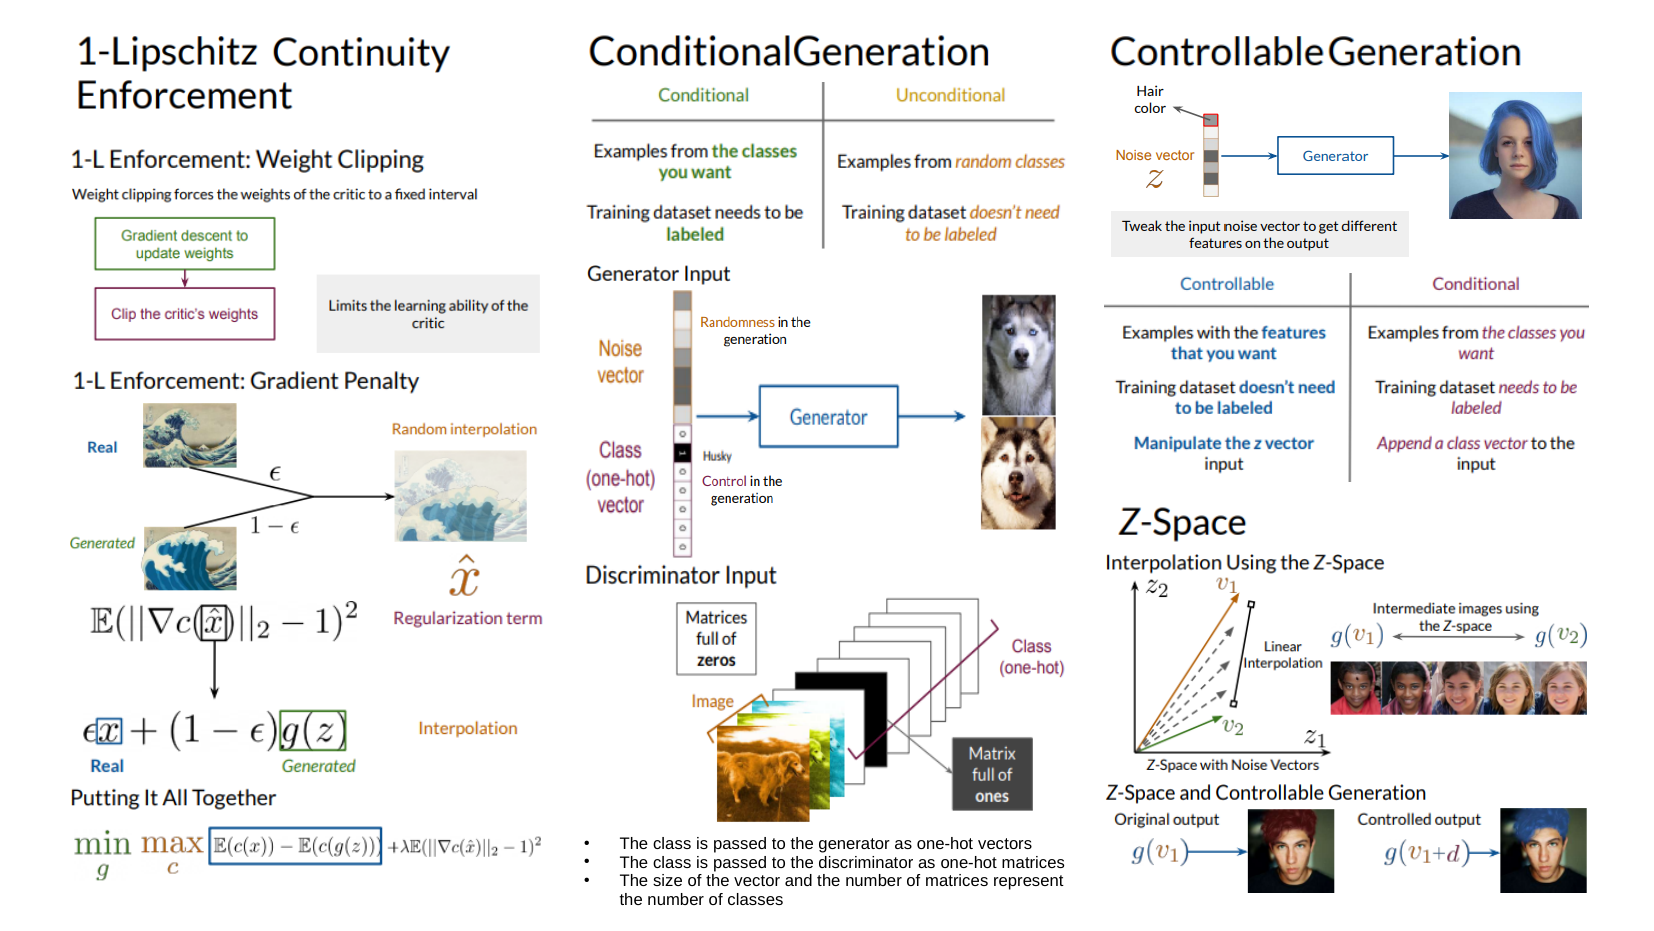

The class is passed to the generator as one-hot vectors
The class is passed to the discriminator as one-hot matrices
The size of the vector and the number of matrices represent
the number of classes